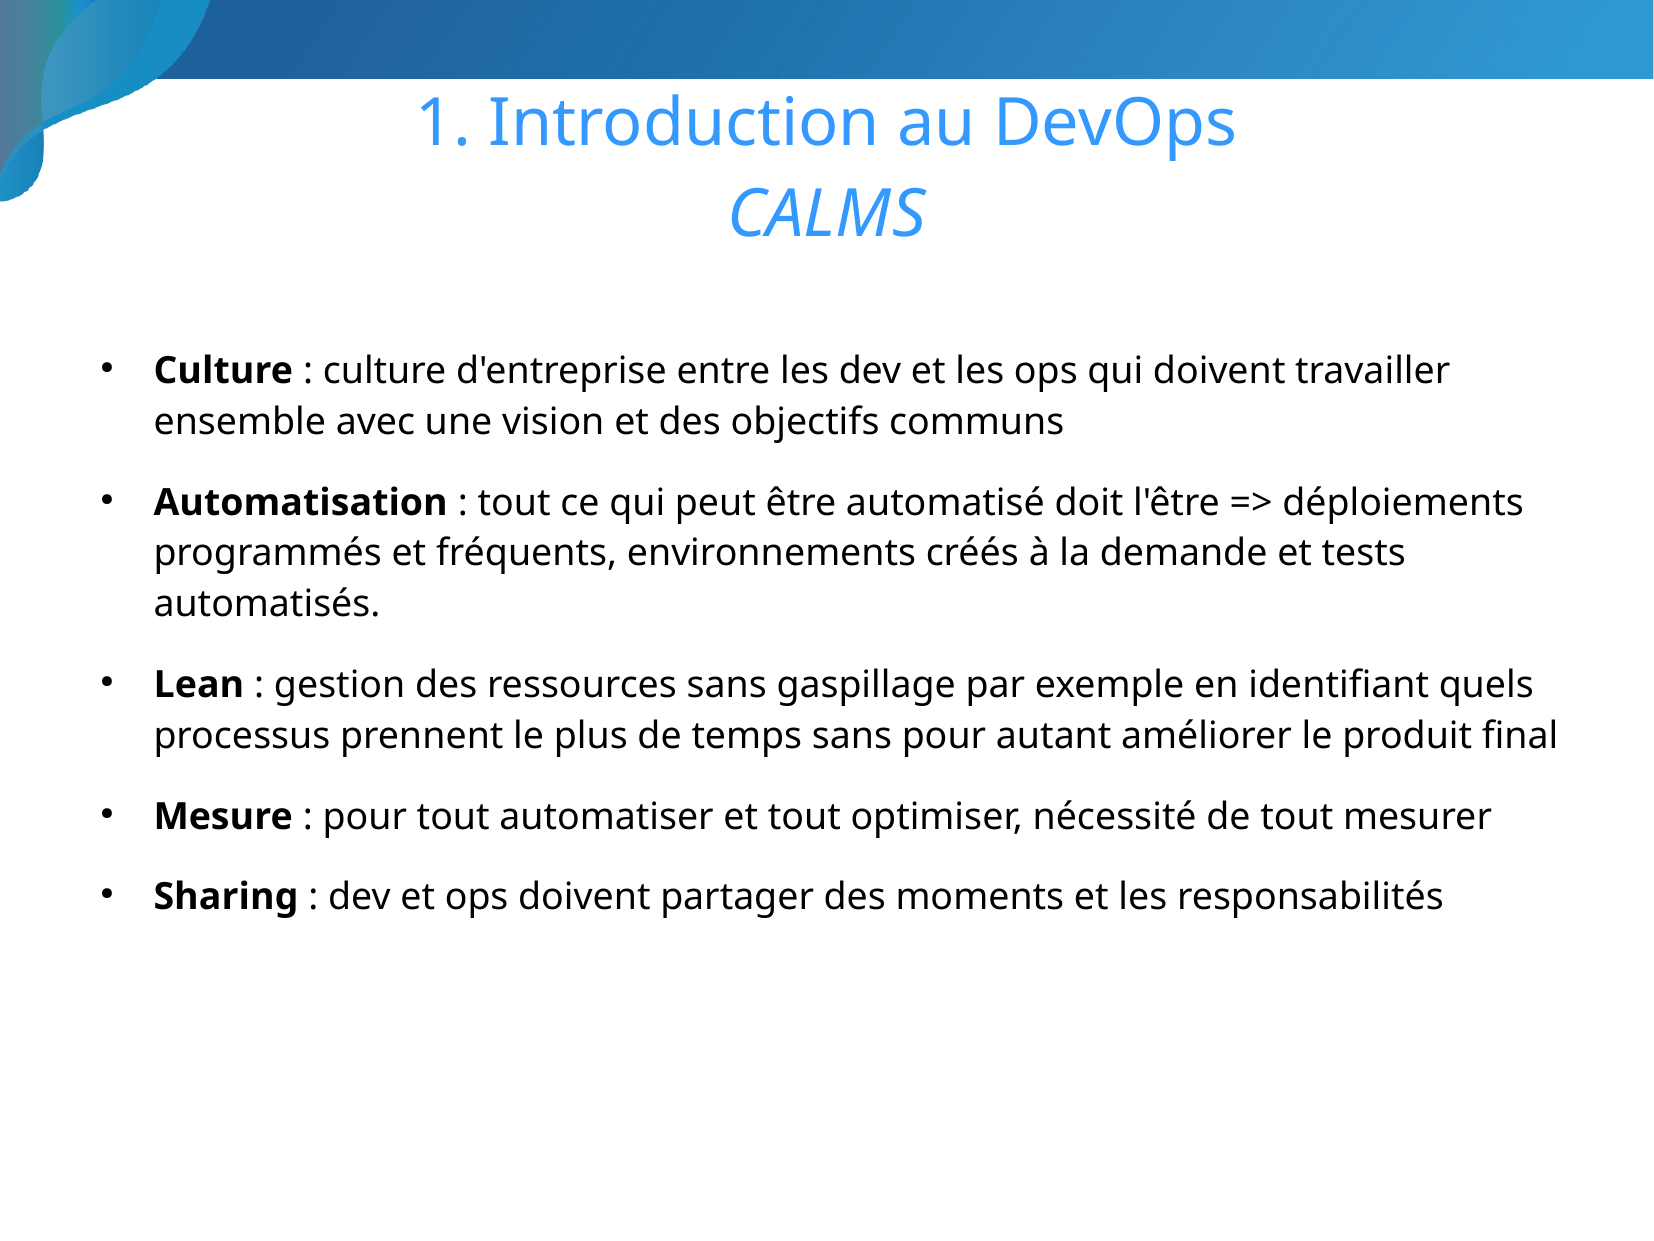

# 1. Introduction au DevOps CALMS
Culture : culture d'entreprise entre les dev et les ops qui doivent travailler ensemble avec une vision et des objectifs communs
Automatisation : tout ce qui peut être automatisé doit l'être => déploiements programmés et fréquents, environnements créés à la demande et tests automatisés.
Lean : gestion des ressources sans gaspillage par exemple en identifiant quels processus prennent le plus de temps sans pour autant améliorer le produit final
Mesure : pour tout automatiser et tout optimiser, nécessité de tout mesurer
Sharing : dev et ops doivent partager des moments et les responsabilités